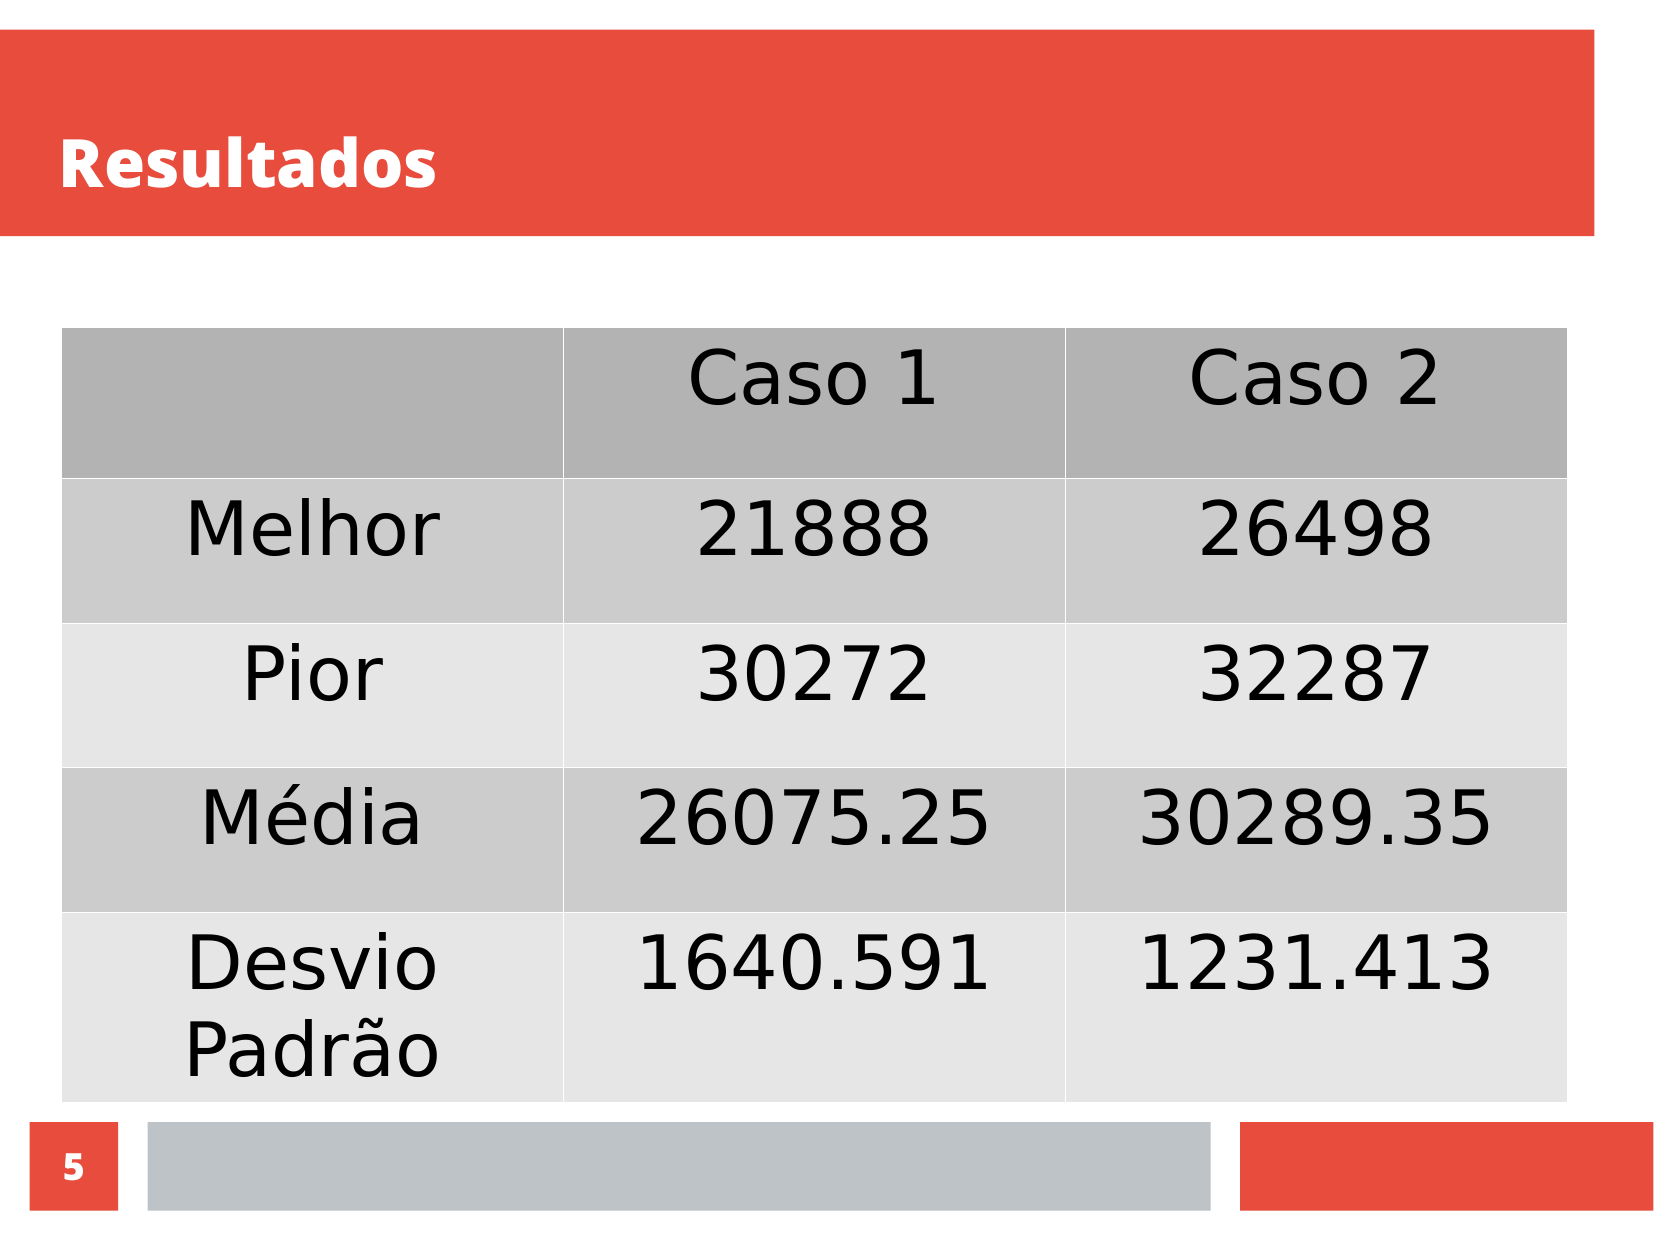

# Resultados
| | Caso 1 | Caso 2 |
| --- | --- | --- |
| Melhor | 21888 | 26498 |
| Pior | 30272 | 32287 |
| Média | 26075.25 | 30289.35 |
| Desvio Padrão | 1640.591 | 1231.413 |
5